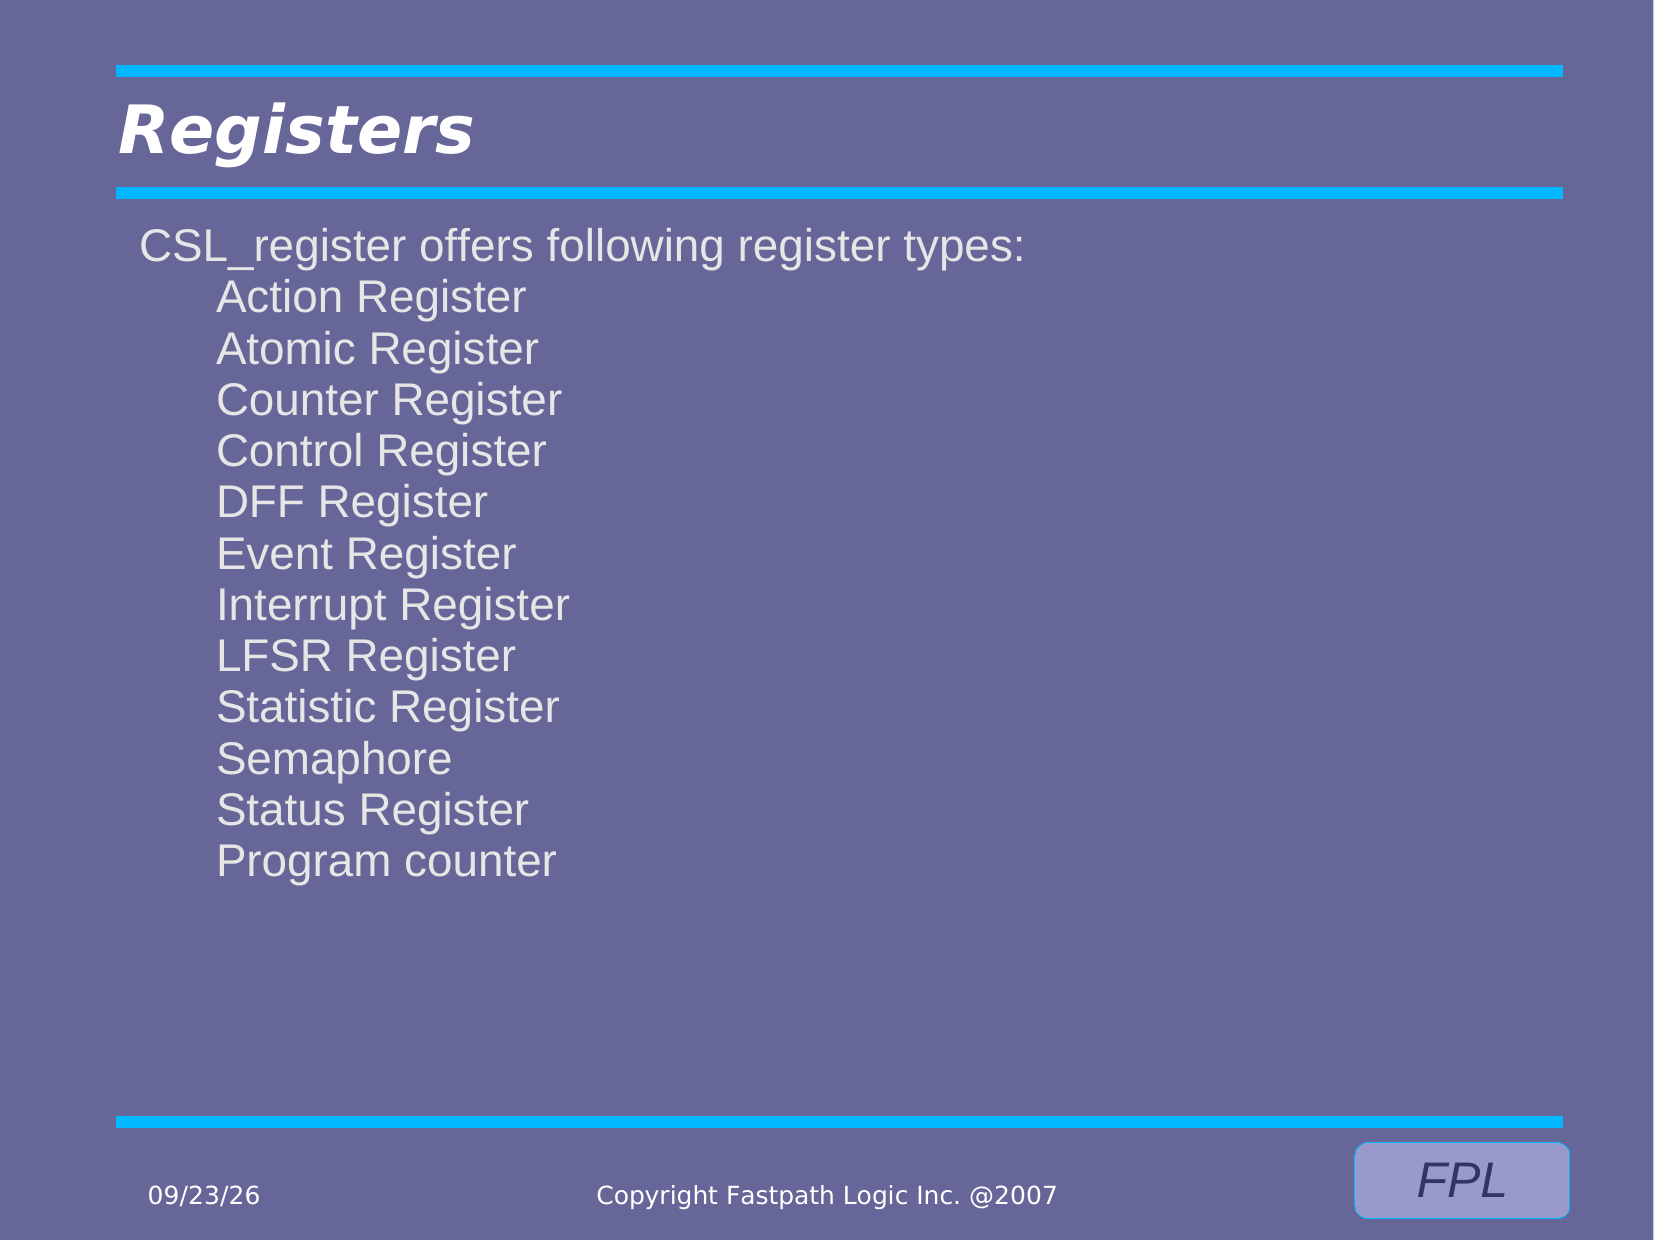

# Registers
CSL_register offers following register types:
Action Register
Atomic Register
Counter Register
Control Register
DFF Register
Event Register
Interrupt Register
LFSR Register
Statistic Register
Semaphore
Status Register
Program counter
Copyright Fastpath Logic Inc. @2007